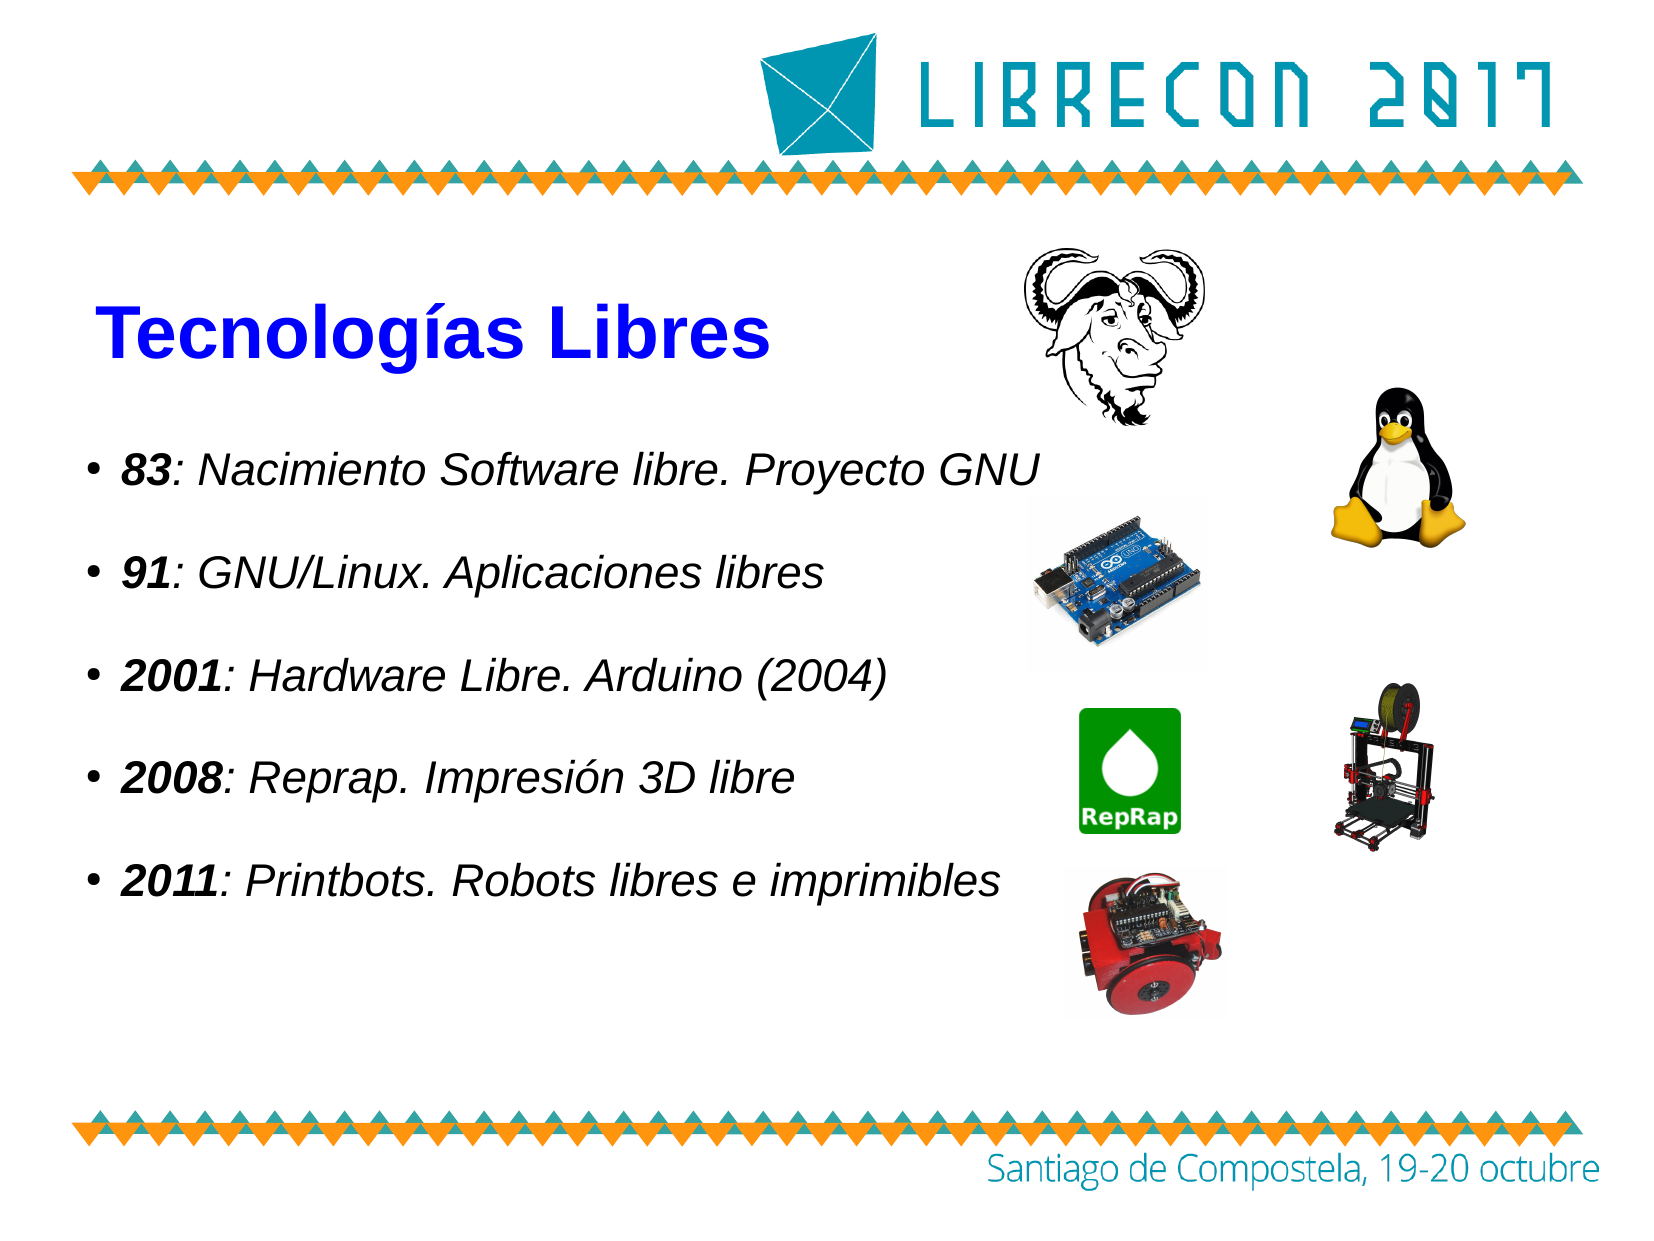

Tecnologías Libres
83: Nacimiento Software libre. Proyecto GNU
91: GNU/Linux. Aplicaciones libres
2001: Hardware Libre. Arduino (2004)
2008: Reprap. Impresión 3D libre
2011: Printbots. Robots libres e imprimibles